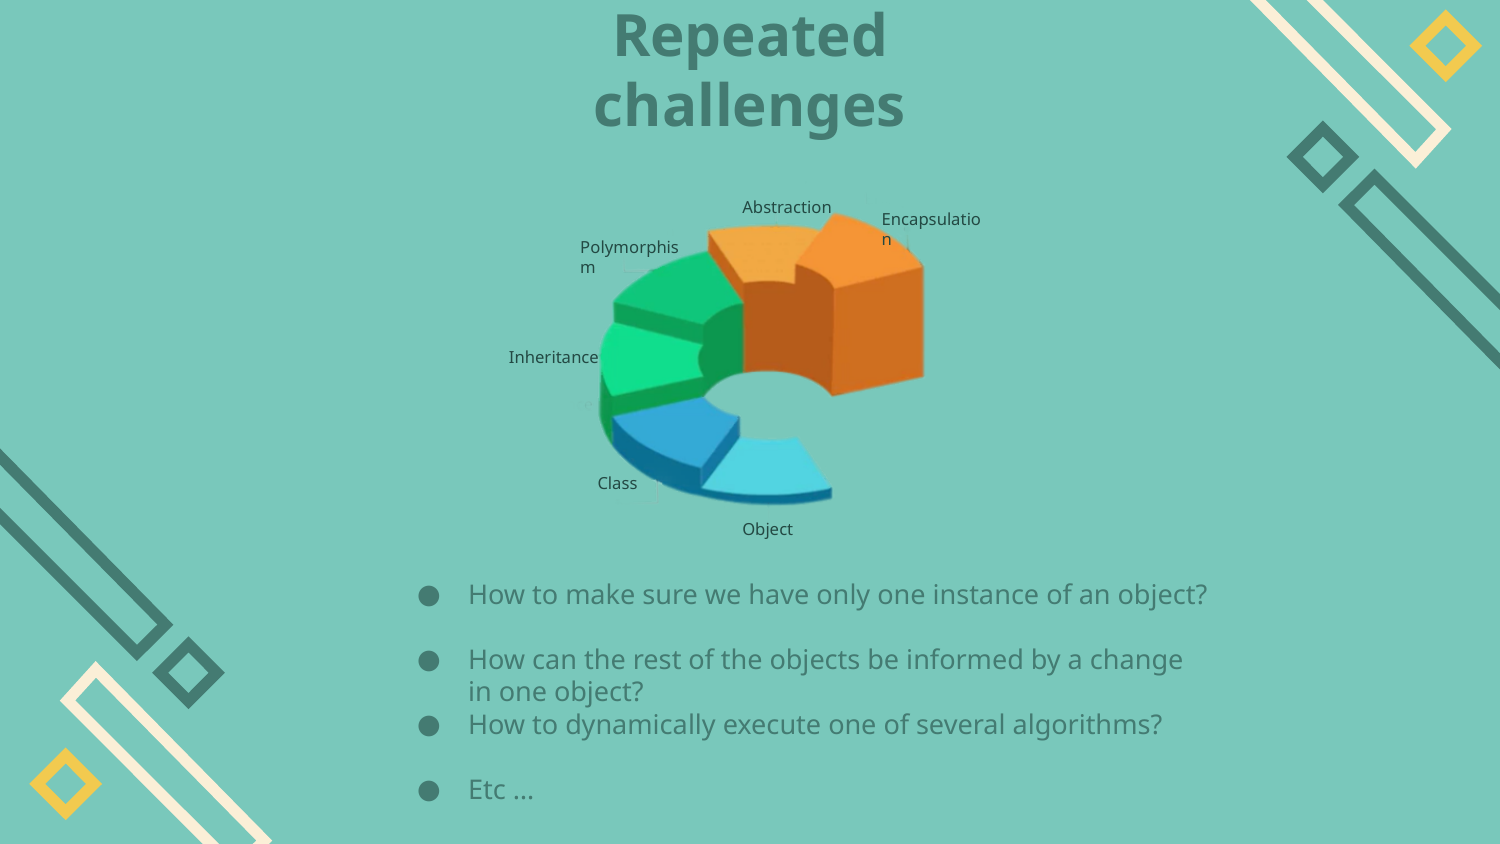

# Repeated challenges
Abstraction
Encapsulation
Polymorphism
Inheritance
Class
Object
How to make sure we have only one instance of an object?
How can the rest of the objects be informed by a change in one object?
How to dynamically execute one of several algorithms?
Etc …